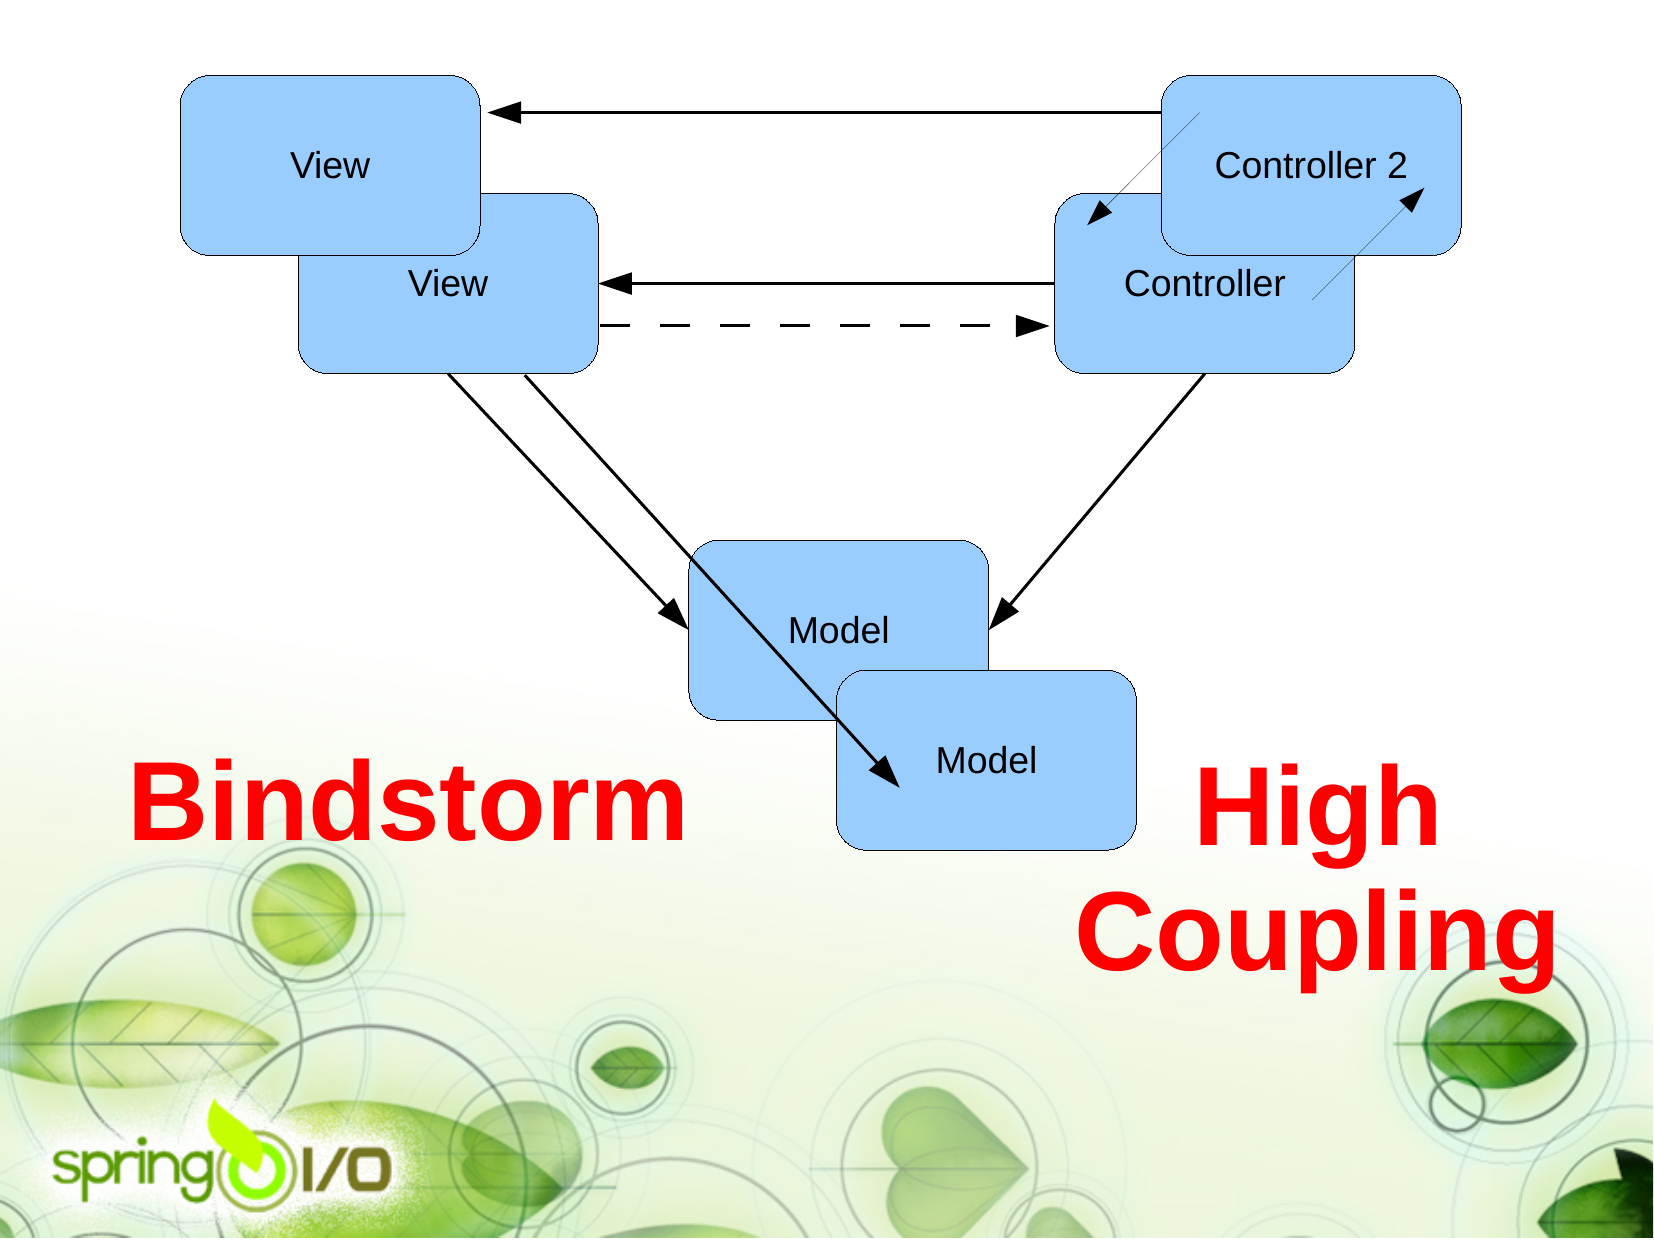

View
Controller 2
View
Controller
Model
Model
Bindstorm
High
Coupling